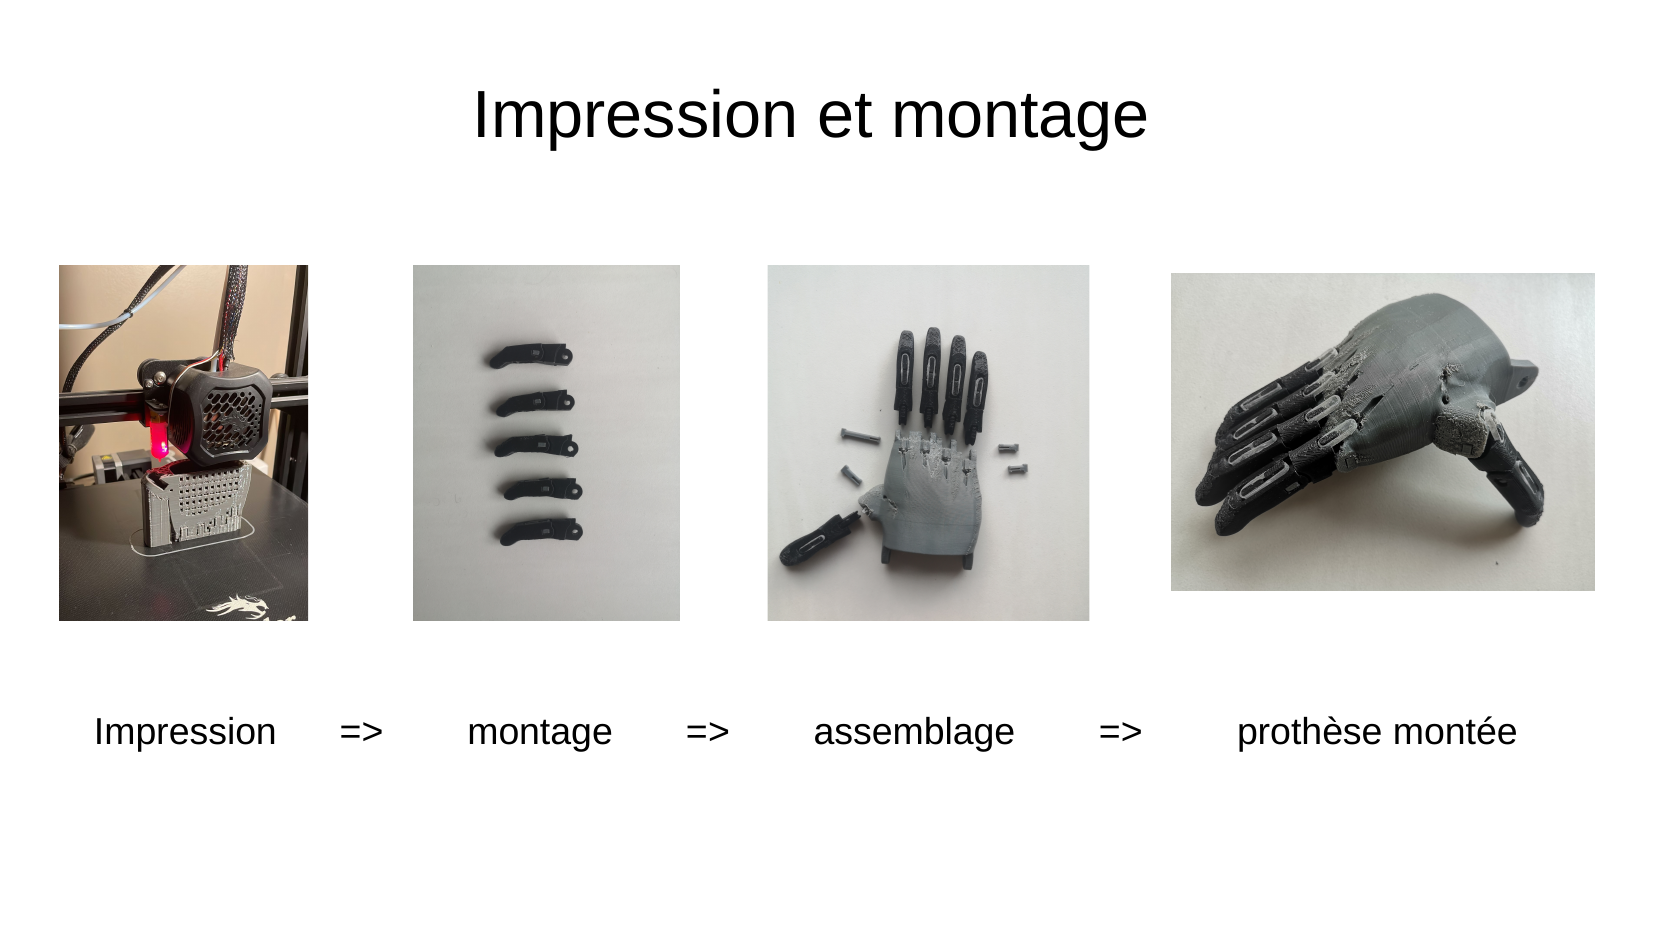

# Impression et montage
Impression => montage => assemblage => prothèse montée